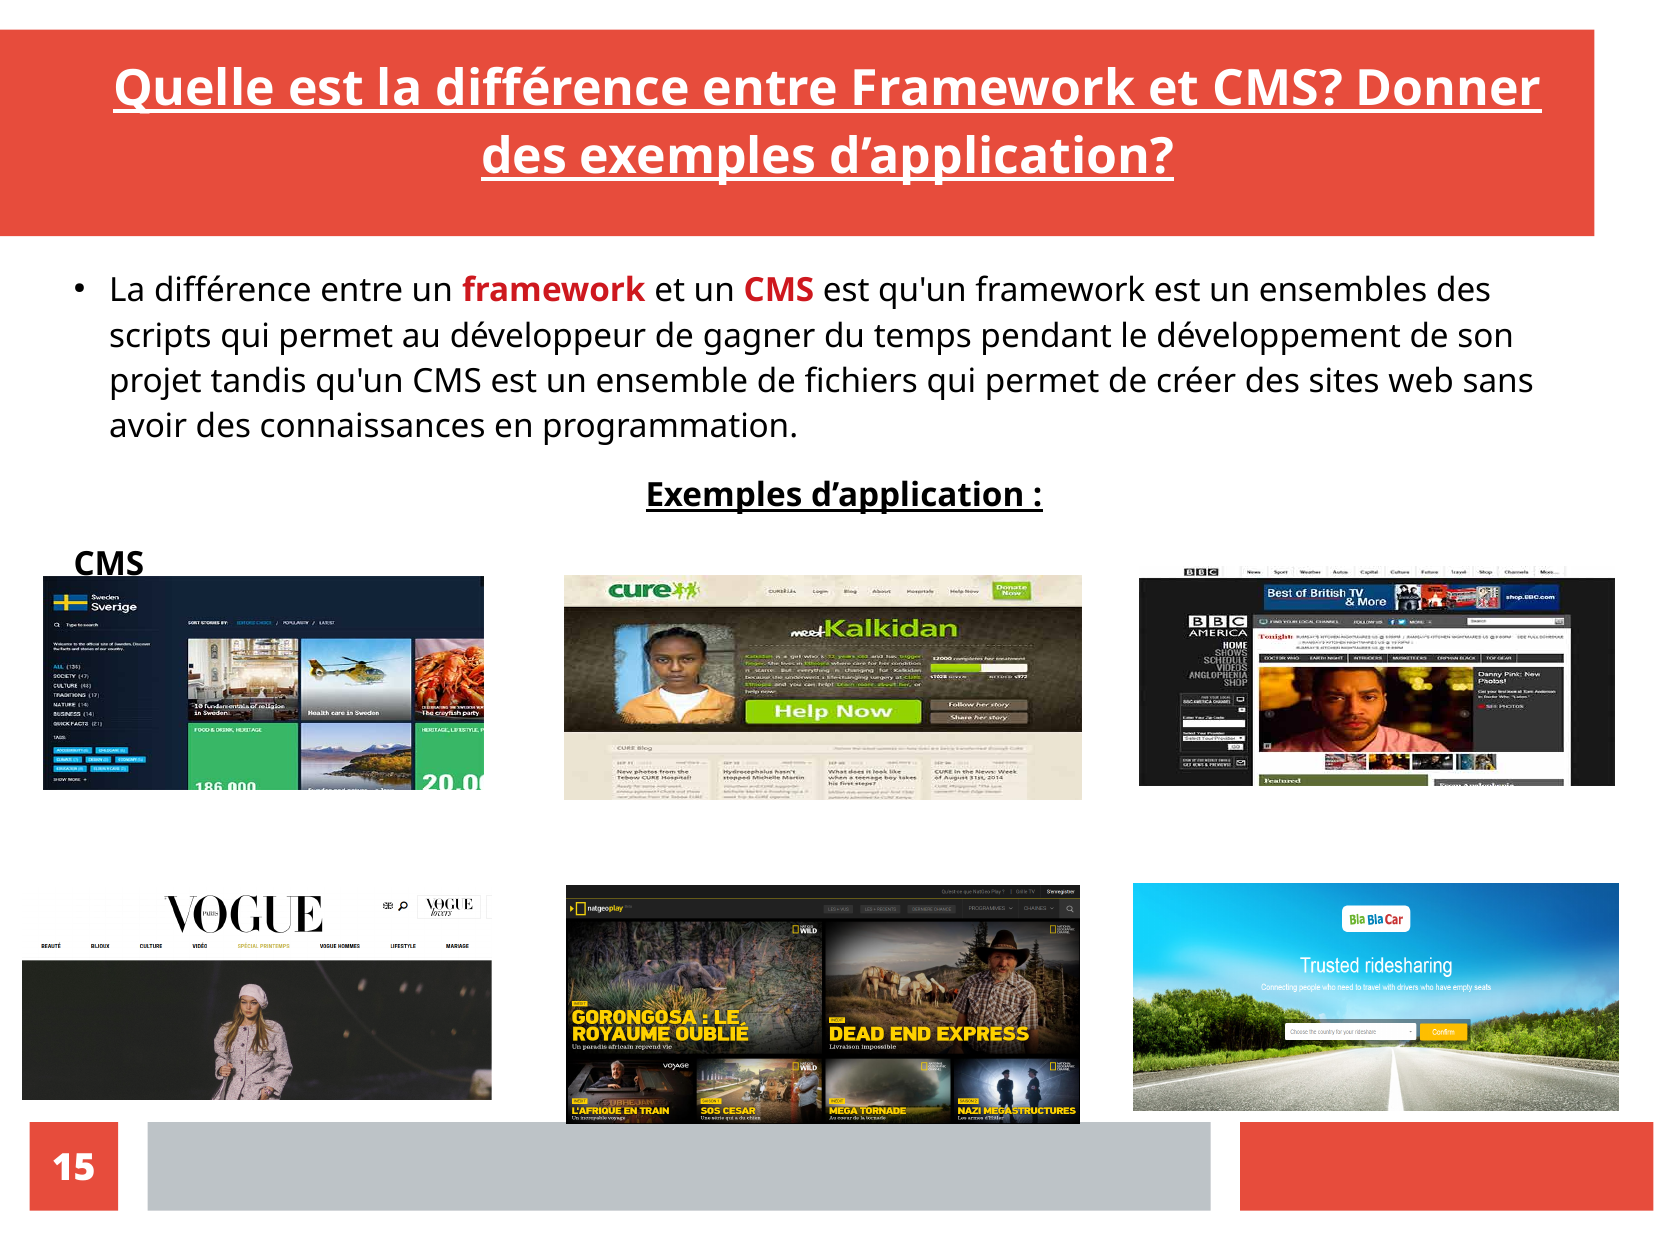

# Quelle est la différence entre Framework et CMS? Donner des exemples d’application?
La différence entre un framework et un CMS est qu'un framework est un ensembles des scripts qui permet au développeur de gagner du temps pendant le développement de son projet tandis qu'un CMS est un ensemble de fichiers qui permet de créer des sites web sans avoir des connaissances en programmation.
Exemples d’application :
CMS
FRAMEWORK
15